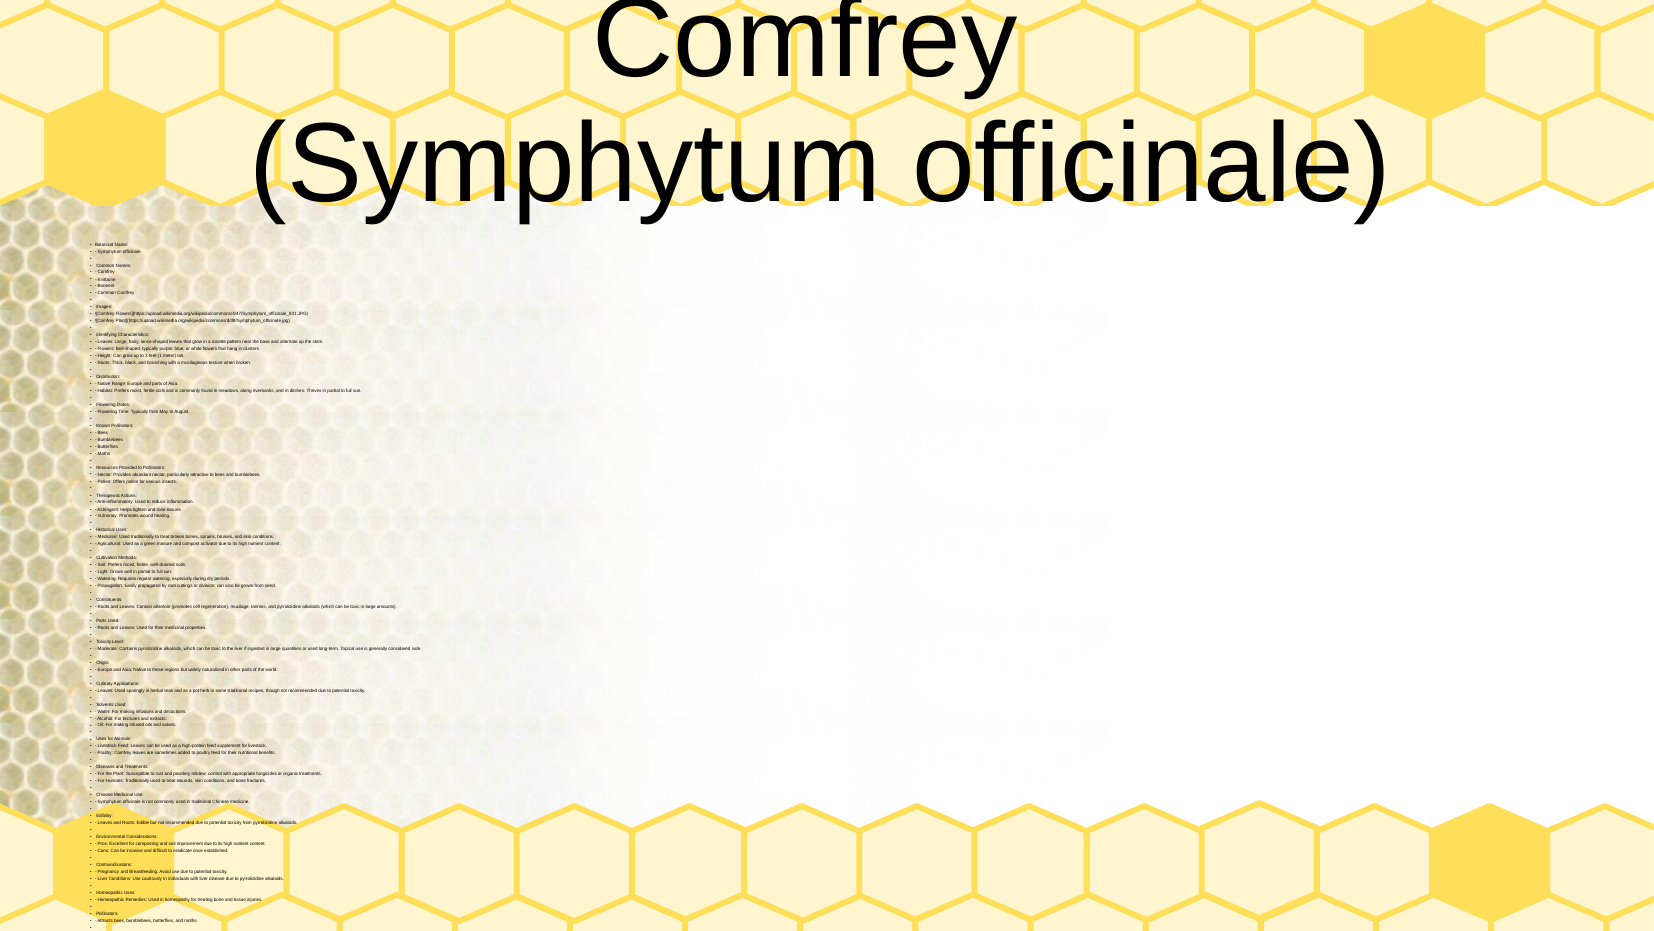

# Comfrey (Symphytum officinale)
Botanical Name:
- Symphytum officinale
 Common Names:
- Comfrey
- Knitbone
- Boneset
- Common Comfrey
 Images:
 Identifying Characteristics:
- Leaves: Large, hairy, lance-shaped leaves that grow in a rosette pattern near the base and alternate up the stem.
- Flowers: Bell-shaped, typically purple, blue, or white flowers that hang in clusters.
- Height: Can grow up to 3 feet (1 meter) tall.
- Roots: Thick, black, and branching with a mucilaginous texture when broken.
 Distribution:
- Native Range: Europe and parts of Asia.
- Habitat: Prefers moist, fertile soils and is commonly found in meadows, along riverbanks, and in ditches. Thrives in partial to full sun.
 Flowering Dates:
- Flowering Time: Typically from May to August.
 Known Pollinators:
- Bees
- Bumblebees
- Butterflies
- Moths
 Resources Provided to Pollinators:
- Nectar: Provides abundant nectar, particularly attractive to bees and bumblebees.
- Pollen: Offers pollen for various insects.
 Therapeutic Actions:
- Anti-inflammatory: Used to reduce inflammation.
- Astringent: Helps tighten and tone tissues.
- Vulnerary: Promotes wound healing.
 Historical Uses:
- Medicinal: Used traditionally to treat broken bones, sprains, bruises, and skin conditions.
- Agricultural: Used as a green manure and compost activator due to its high nutrient content.
 Cultivation Methods:
- Soil: Prefers moist, fertile, well-drained soils.
- Light: Grows well in partial to full sun.
- Watering: Requires regular watering, especially during dry periods.
- Propagation: Easily propagated by root cuttings or division; can also be grown from seed.
 Constituents:
- Roots and Leaves: Contain allantoin (promotes cell regeneration), mucilage, tannins, and pyrrolizidine alkaloids (which can be toxic in large amounts).
 Parts Used:
- Roots and Leaves: Used for their medicinal properties.
 Toxicity Level:
- Moderate: Contains pyrrolizidine alkaloids, which can be toxic to the liver if ingested in large quantities or used long-term. Topical use is generally considered safe.
 Origin:
- Europe and Asia: Native to these regions but widely naturalized in other parts of the world.
 Culinary Applications:
- Leaves: Used sparingly in herbal teas and as a pot herb in some traditional recipes, though not recommended due to potential toxicity.
 Solvents Used:
- Water: For making infusions and decoctions.
- Alcohol: For tinctures and extracts.
- Oil: For making infused oils and salves.
 Uses for Animals:
- Livestock Feed: Leaves can be used as a high-protein feed supplement for livestock.
- Poultry: Comfrey leaves are sometimes added to poultry feed for their nutritional benefits.
 Diseases and Treatments:
- For the Plant: Susceptible to rust and powdery mildew; control with appropriate fungicides or organic treatments.
- For Humans: Traditionally used to treat wounds, skin conditions, and bone fractures.
 Chinese Medicinal Use:
- Symphytum officinale is not commonly used in traditional Chinese medicine.
 Edibility:
- Leaves and Roots: Edible but not recommended due to potential toxicity from pyrrolizidine alkaloids.
 Environmental Considerations:
- Pros: Excellent for composting and soil improvement due to its high nutrient content.
- Cons: Can be invasive and difficult to eradicate once established.
 Contraindications:
- Pregnancy and Breastfeeding: Avoid use due to potential toxicity.
- Liver Conditions: Use cautiously in individuals with liver disease due to pyrrolizidine alkaloids.
 Homeopathic Uses:
- Homeopathic Remedies: Used in homeopathy for treating bone and tissue injuries.
 Pollinators:
- Attracts bees, bumblebees, butterflies, and moths.
 Harvesting Practices:
- Leaves: Harvest young leaves throughout the growing season.
- Roots: Harvest roots in the fall or early spring for medicinal use.
 Medicinal Properties:
- Anti-inflammatory: Reduces inflammation and promotes healing.
- Astringent: Tightens and tones tissues.
- Vulnerary: Accelerates wound healing and tissue regeneration.
 Disease Treatments:
- For Humans: Used traditionally for treating wounds, sprains, bruises, and bone fractures.
 References:
- "Herbal Medicine: Biomolecular and Clinical Aspects" by Iris F. F. Benzie and Sissi Wachtel-Galor.
- "The Complete Herbal Tutor" by Anne McIntyre.
- "The Herbal Handbook" by David Hoffmann.
This detailed listing provides comprehensive information on Comfrey (Symphytum officinale), covering its characteristics, uses, and benefits for pollinators and humans.